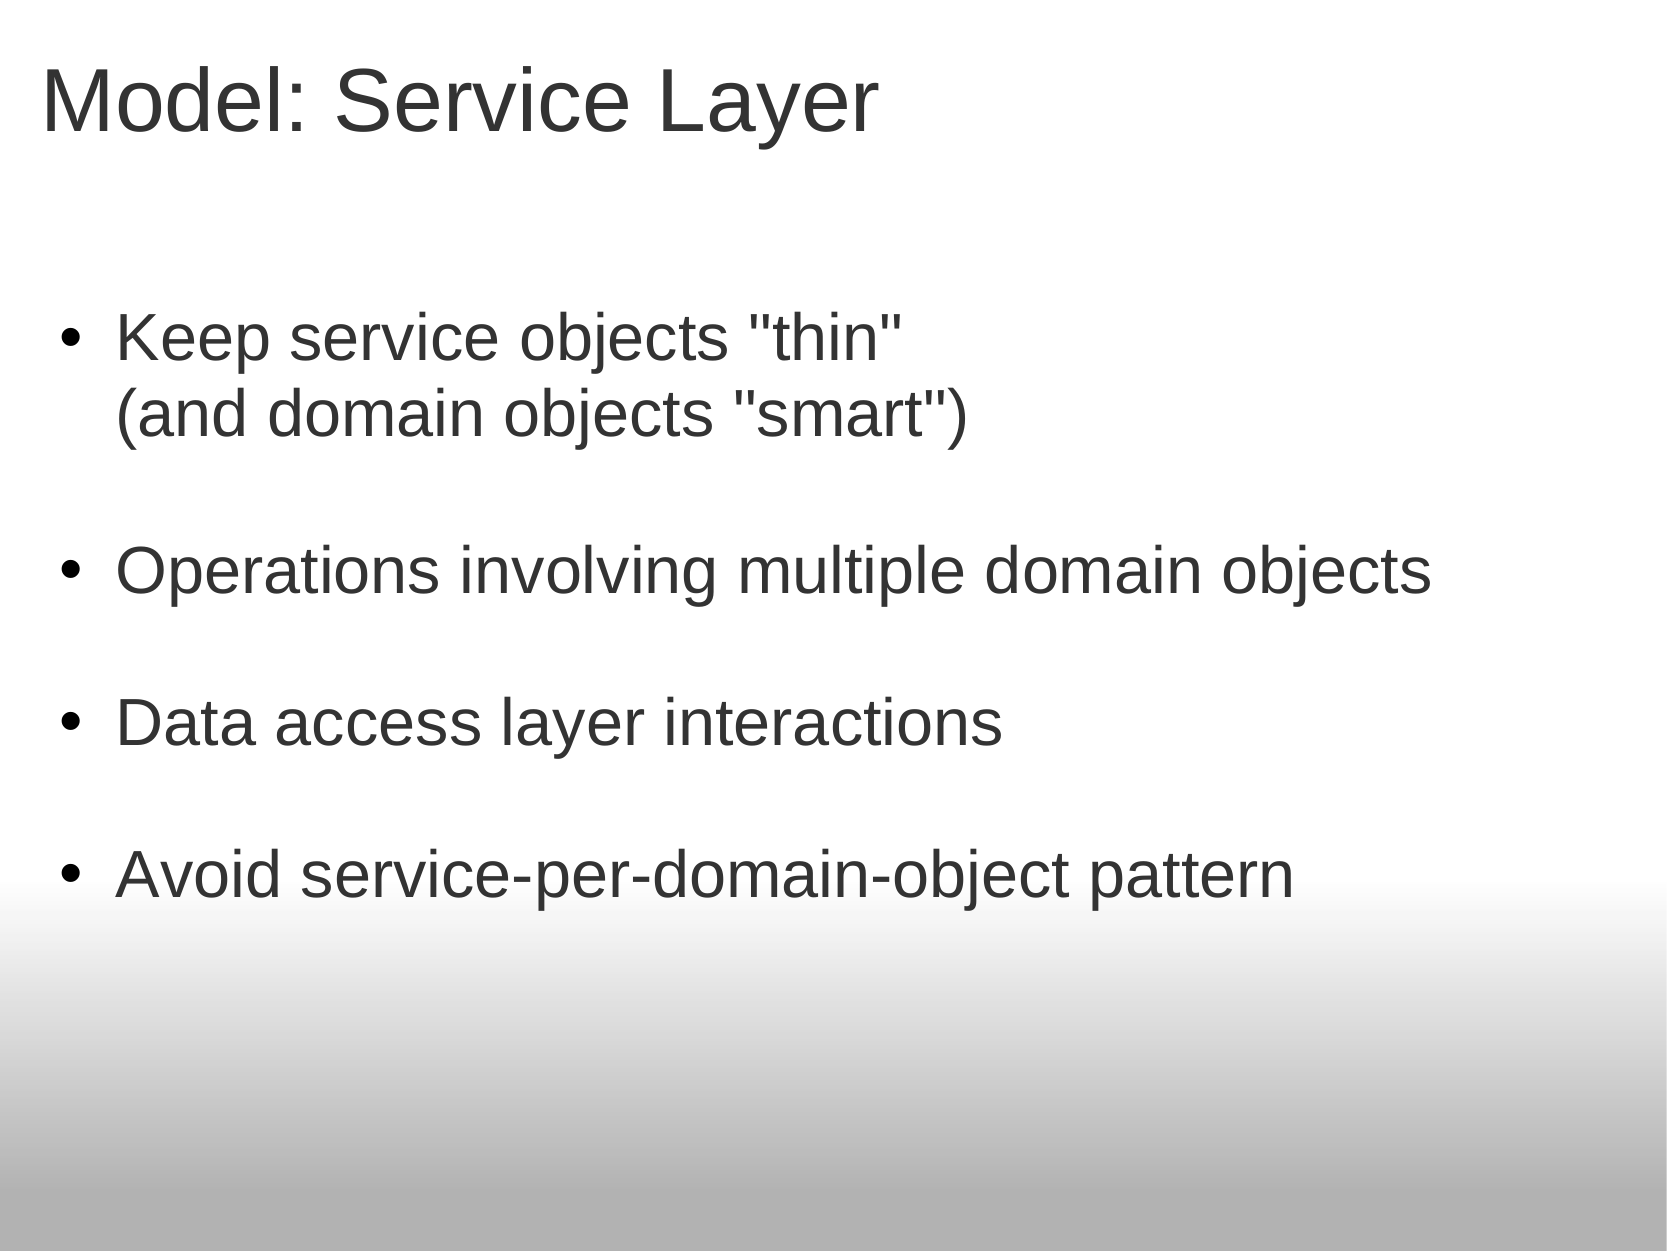

# Model: Service Layer
Keep service objects "thin"
(and domain objects "smart")
Operations involving multiple domain objects
Data access layer interactions
Avoid service-per-domain-object pattern